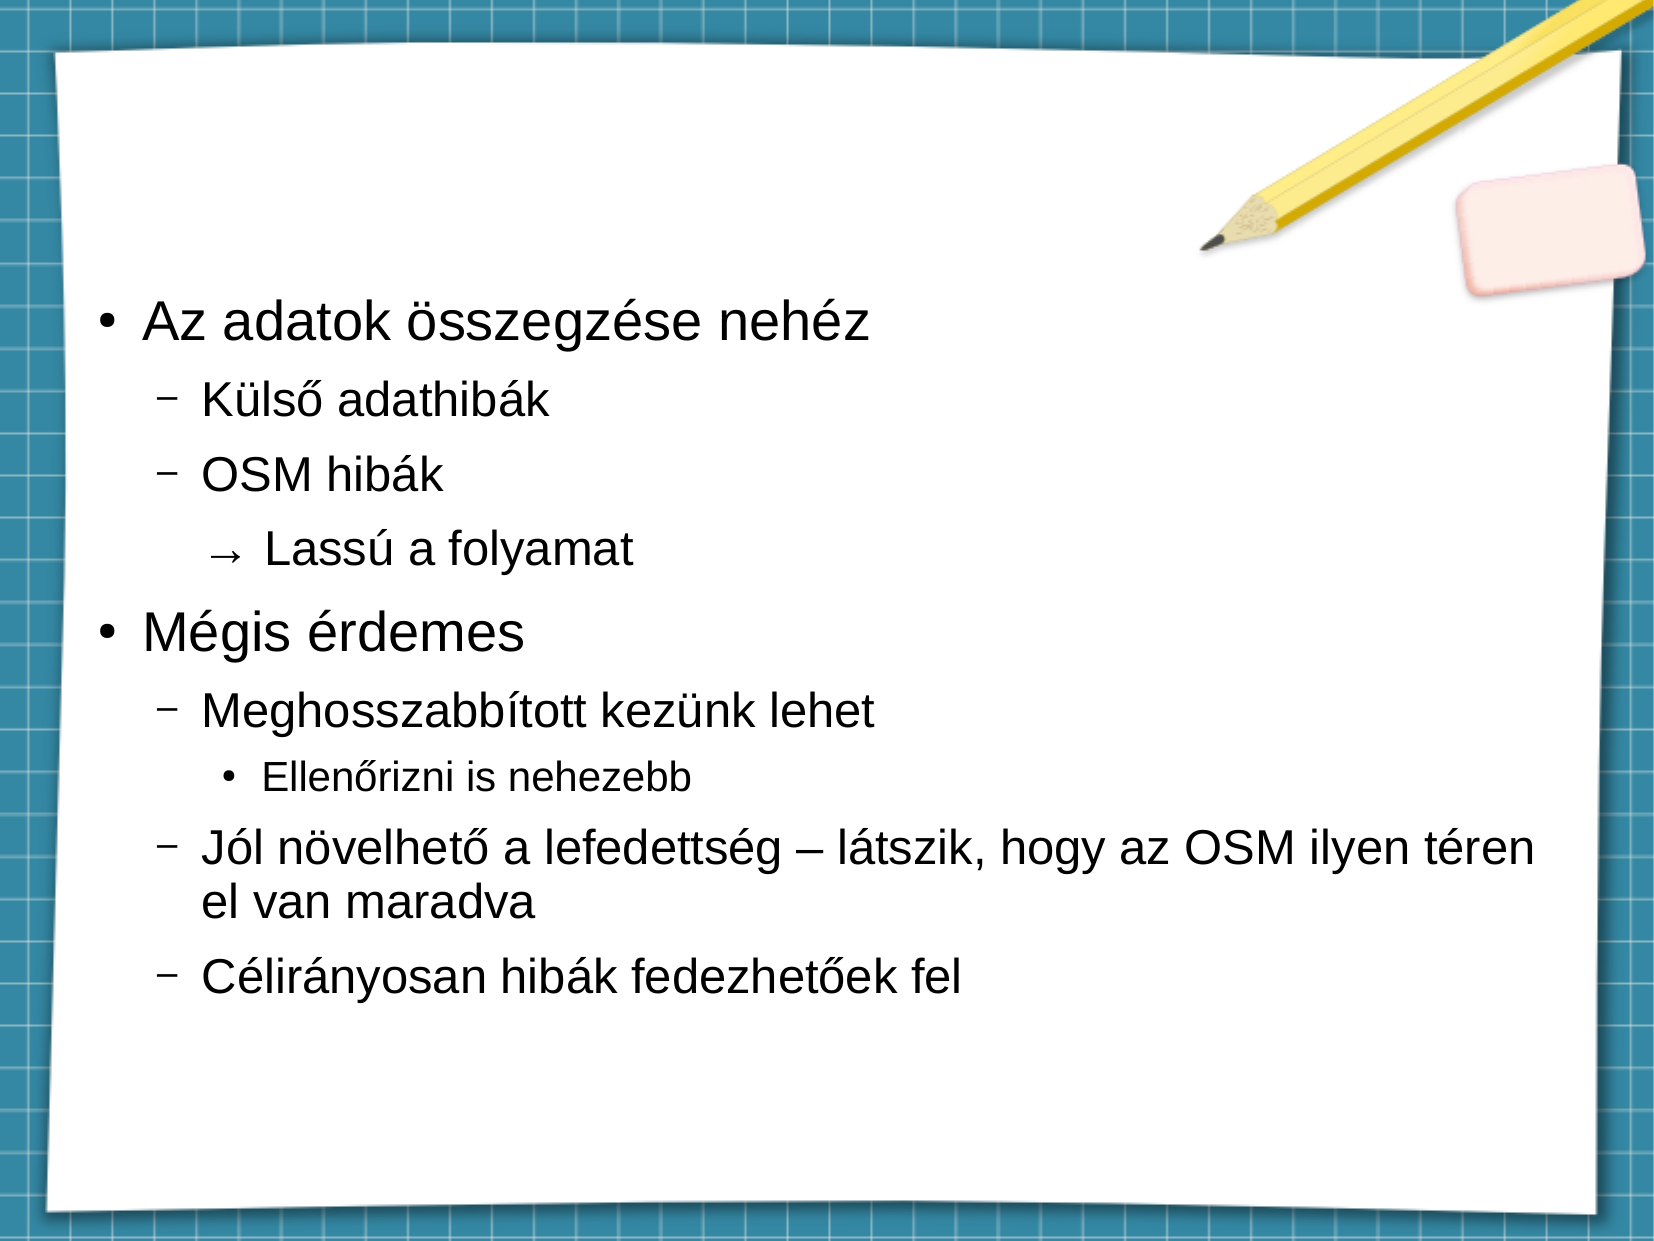

#
Az adatok összegzése nehéz
Külső adathibák
OSM hibák
→ Lassú a folyamat
Mégis érdemes
Meghosszabbított kezünk lehet
Ellenőrizni is nehezebb
Jól növelhető a lefedettség – látszik, hogy az OSM ilyen téren el van maradva
Célirányosan hibák fedezhetőek fel